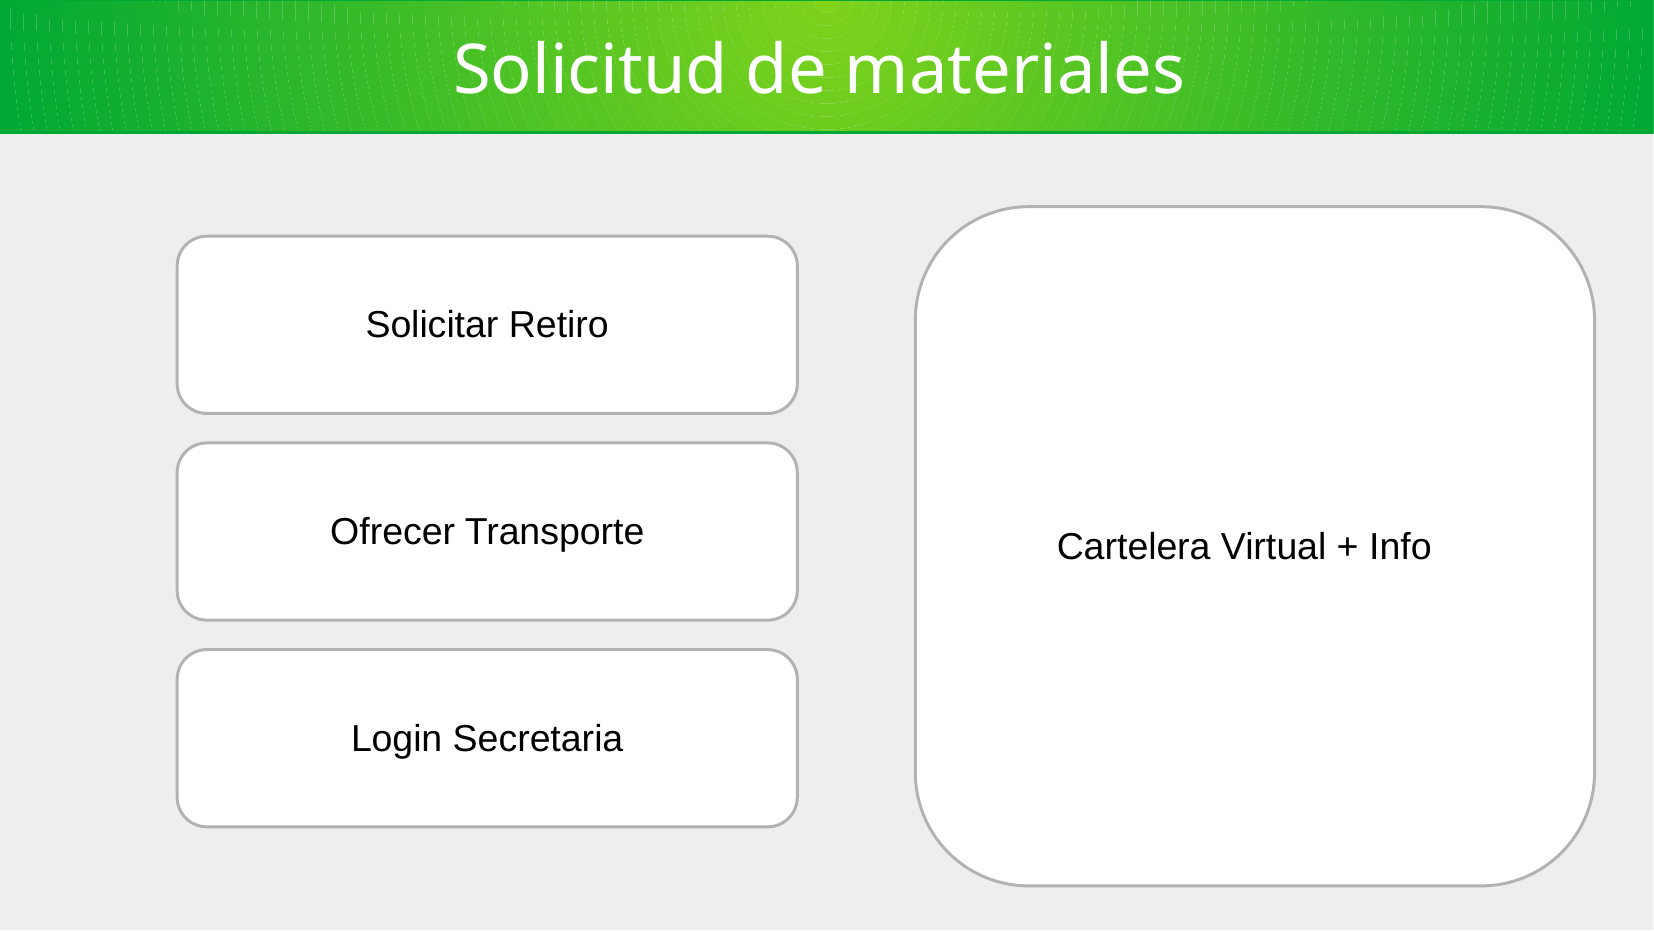

# Solicitud de materiales
Cartelera Virtual + Info
Solicitar Retiro
Ofrecer Transporte
Login Secretaria